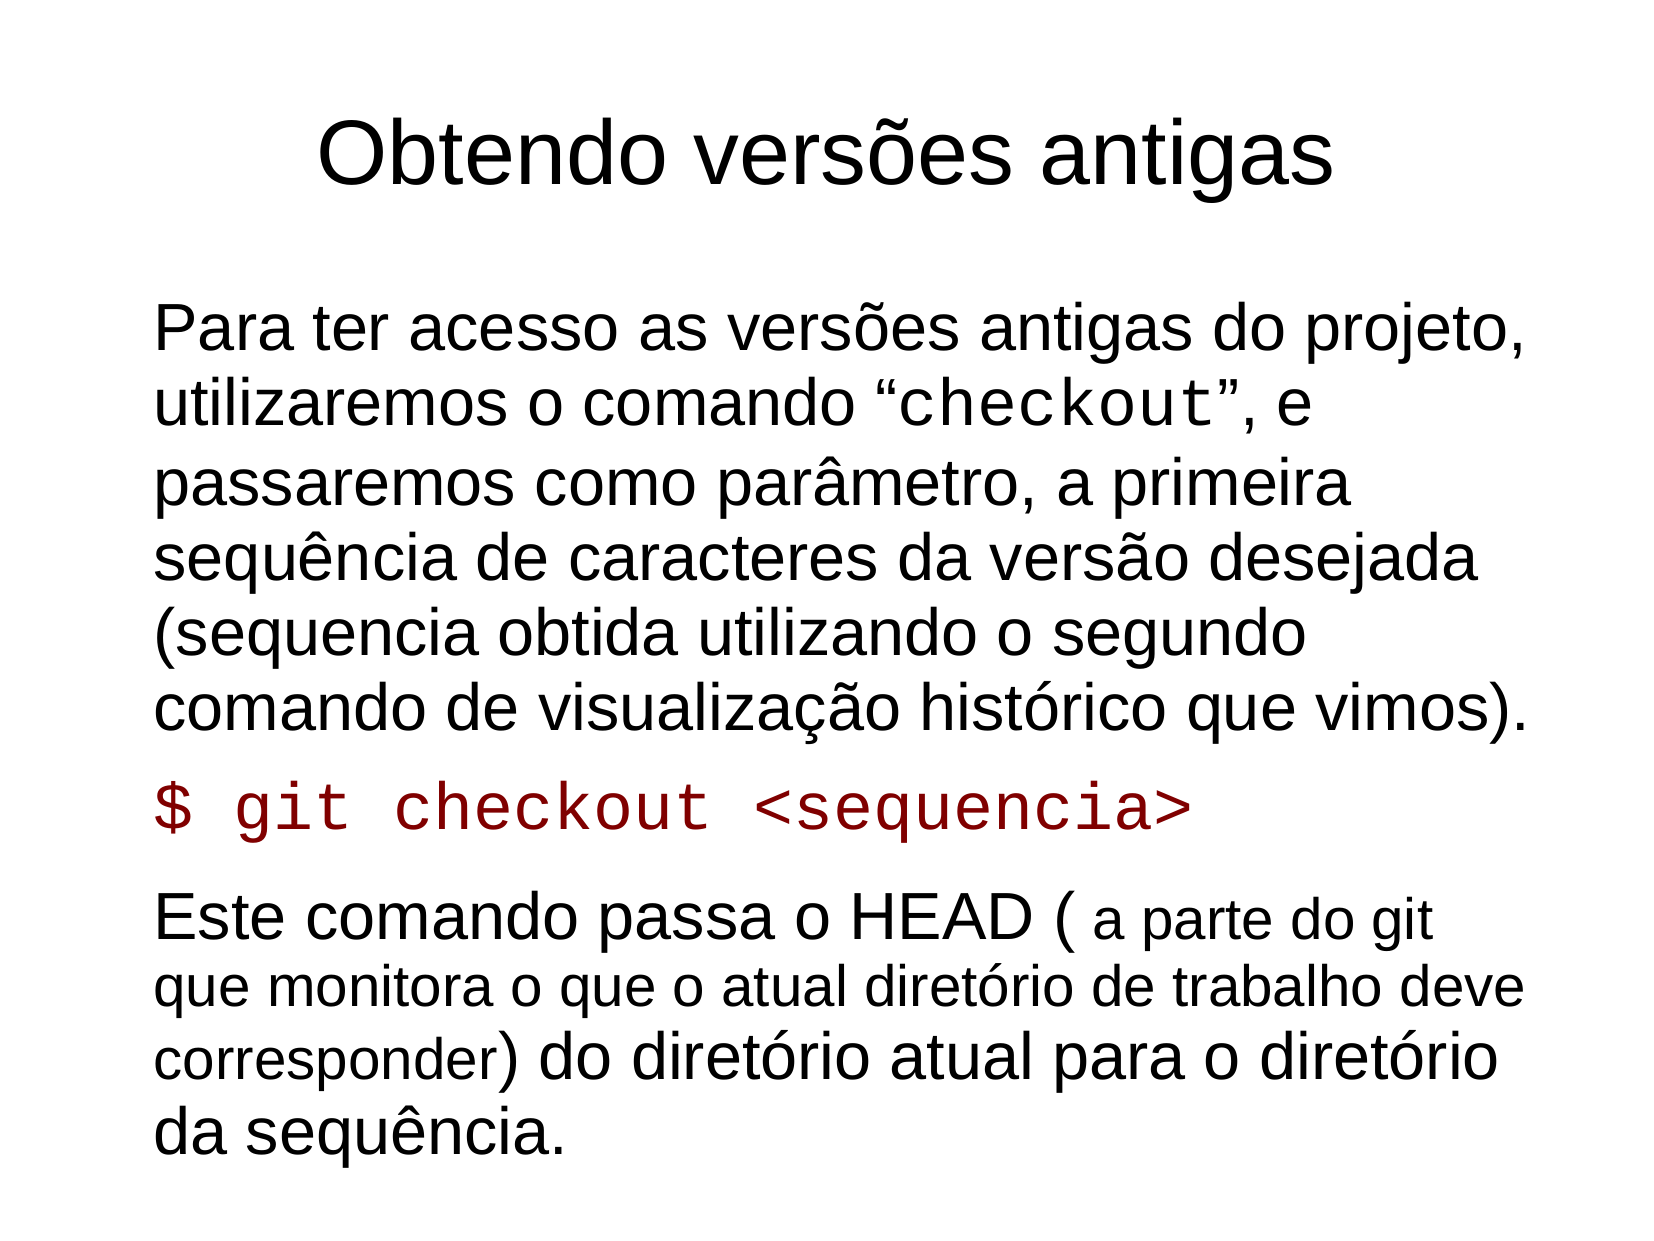

# Obtendo versões antigas
Para ter acesso as versões antigas do projeto, utilizaremos o comando “checkout”, e passaremos como parâmetro, a primeira sequência de caracteres da versão desejada (sequencia obtida utilizando o segundo comando de visualização histórico que vimos).
$ git checkout <sequencia>
Este comando passa o HEAD ( a parte do git que monitora o que o atual diretório de trabalho deve corresponder) do diretório atual para o diretório da sequência.